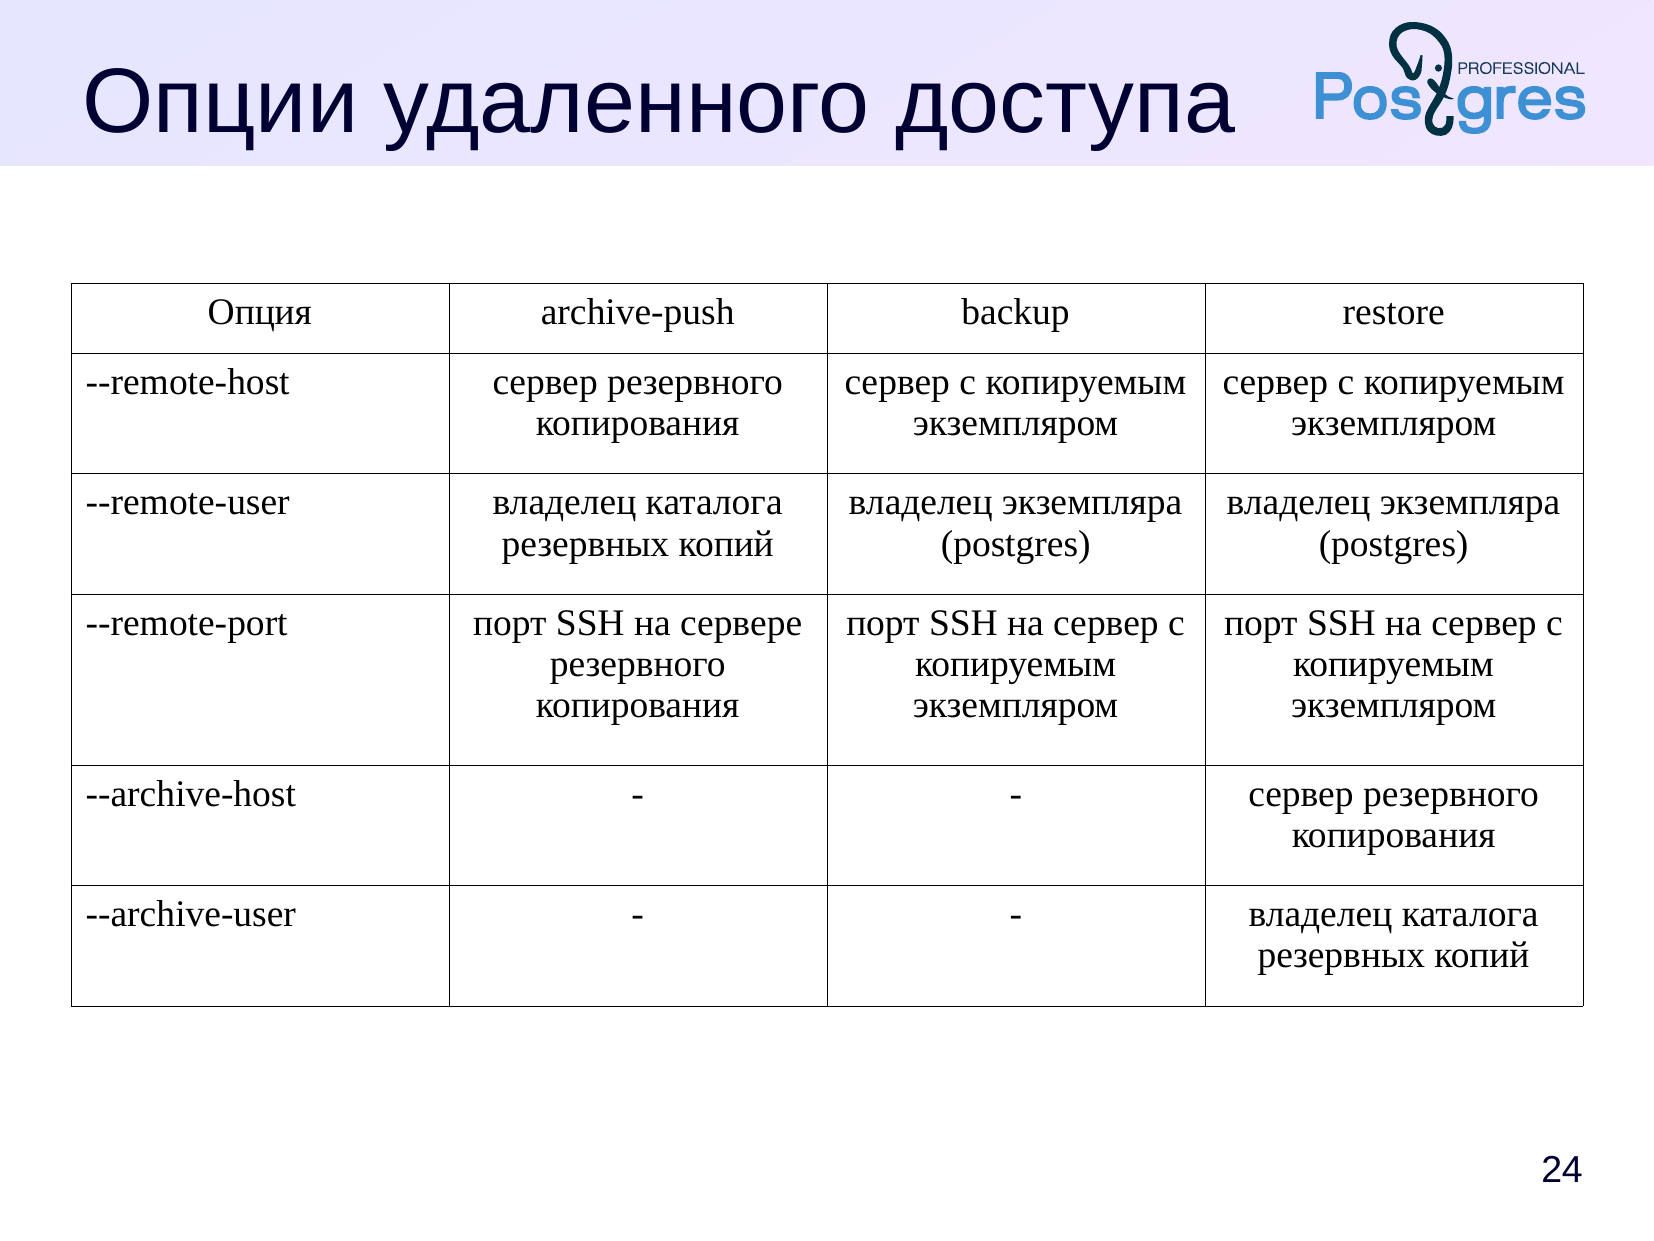

# Опции удаленного доступа
| Опция | archive-push | backup | restore |
| --- | --- | --- | --- |
| --remote-host | сервер резервного копирования | сервер с копируемым экземпляром | сервер с копируемым экземпляром |
| --remote-user | владелец каталога резервных копий | владелец экземпляра (postgres) | владелец экземпляра (postgres) |
| --remote-port | порт SSH на сервере резервного копирования | порт SSH на сервер с копируемым экземпляром | порт SSH на сервер с копируемым экземпляром |
| --archive-host | - | - | сервер резервного копирования |
| --archive-user | - | - | владелец каталога резервных копий |